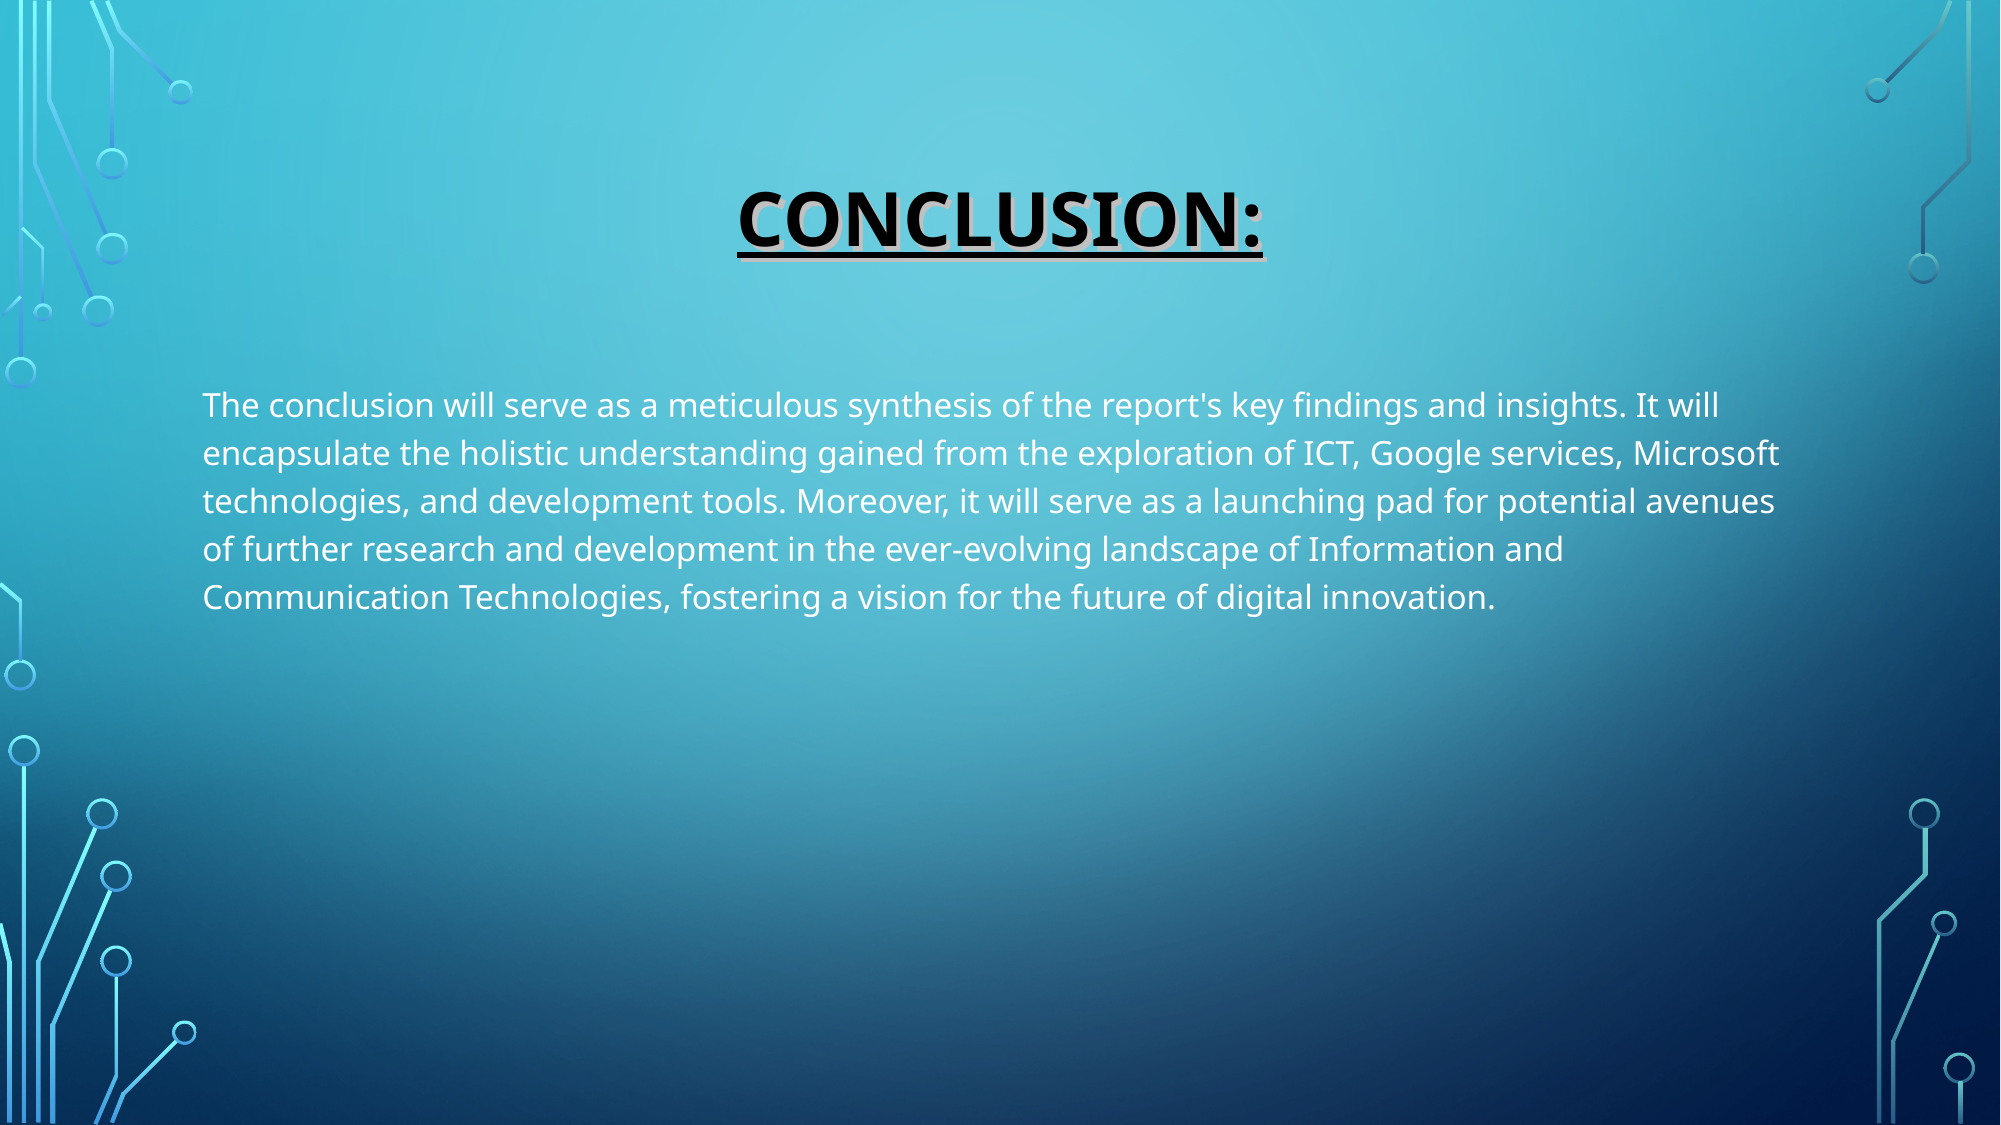

# Conclusion:
The conclusion will serve as a meticulous synthesis of the report's key findings and insights. It will encapsulate the holistic understanding gained from the exploration of ICT, Google services, Microsoft technologies, and development tools. Moreover, it will serve as a launching pad for potential avenues of further research and development in the ever-evolving landscape of Information and Communication Technologies, fostering a vision for the future of digital innovation.